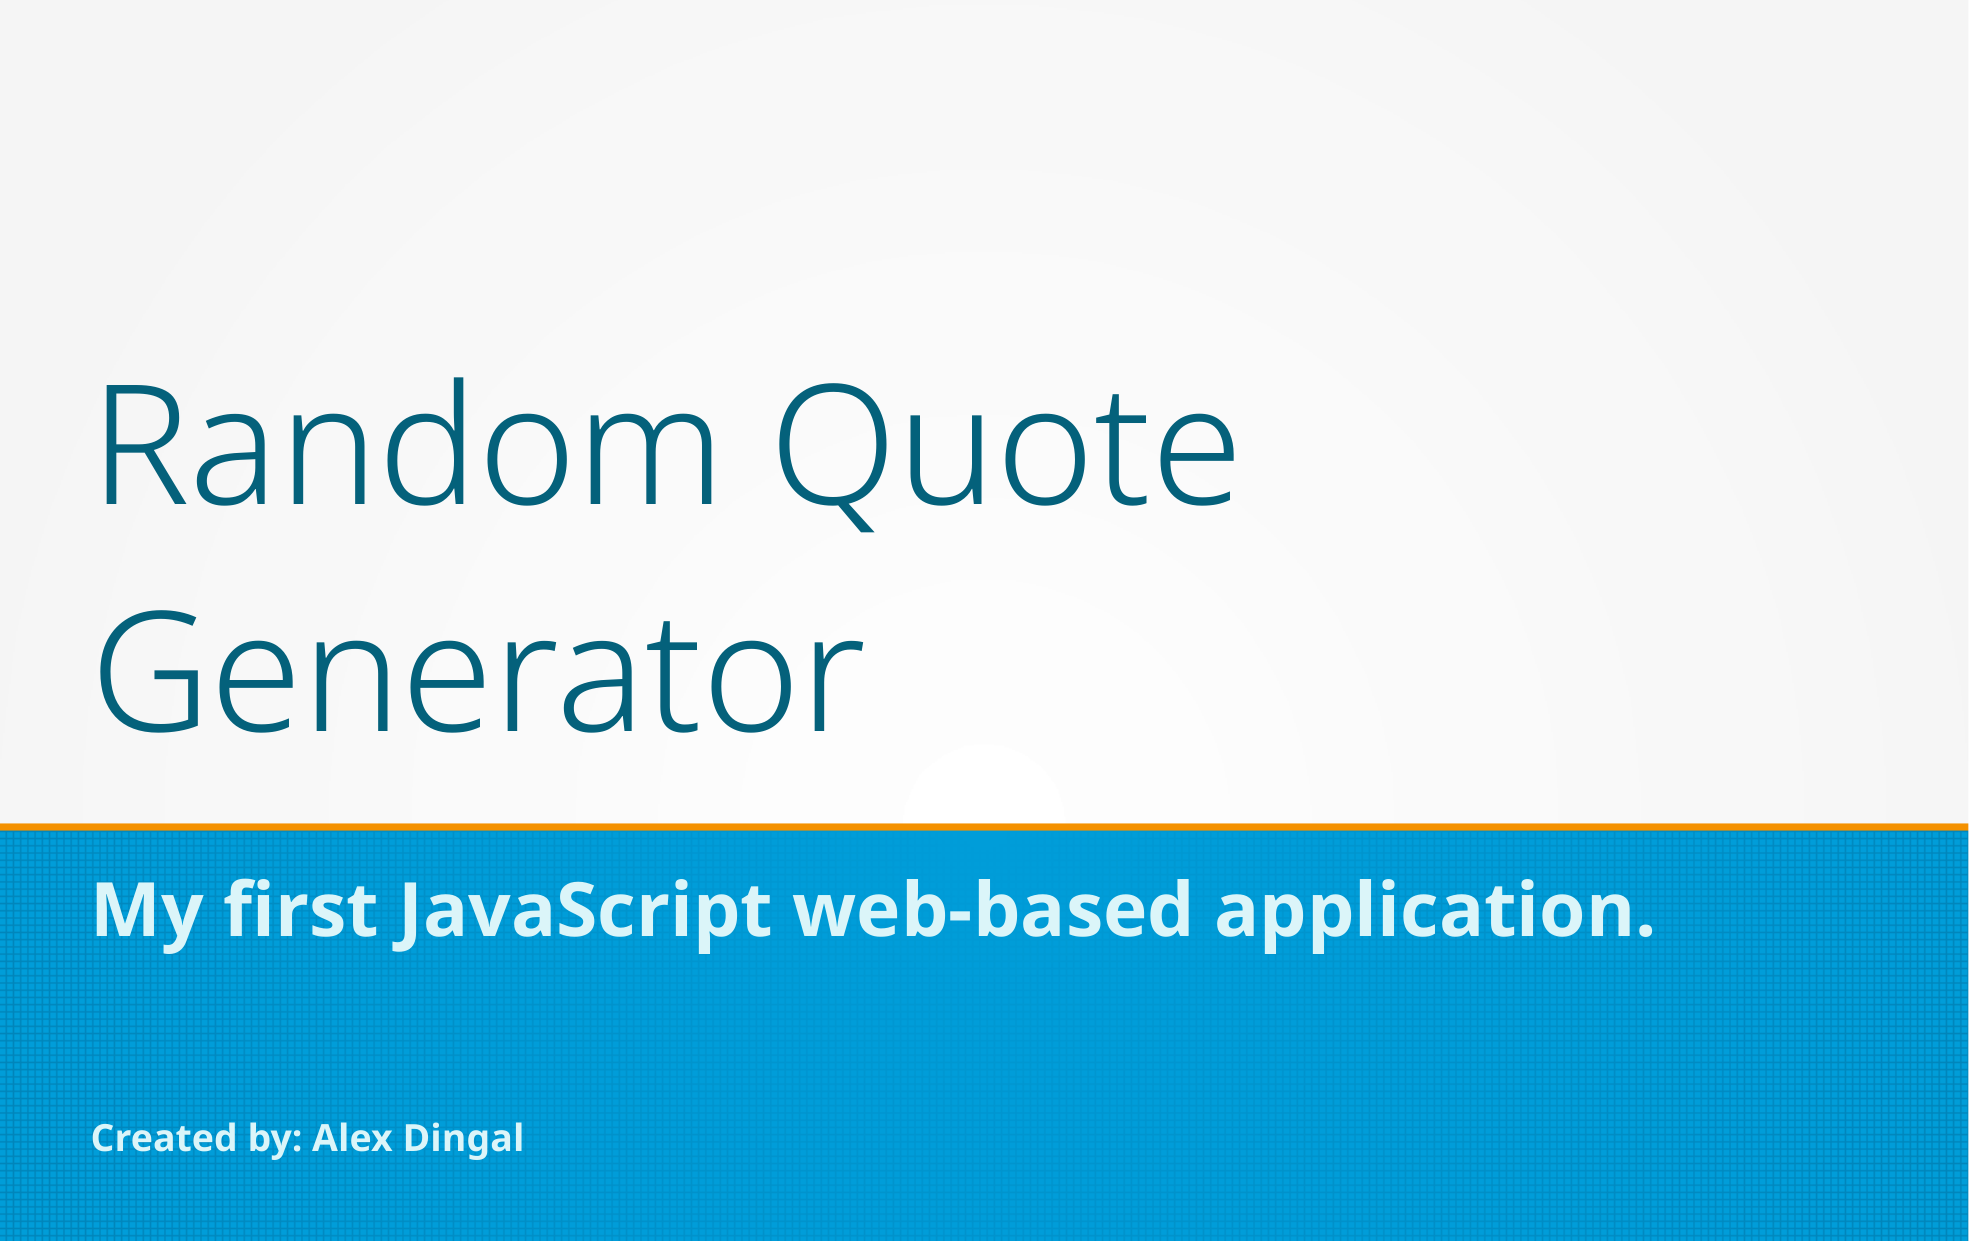

# Random Quote Generator
My first JavaScript web-based application.
Created by: Alex Dingal